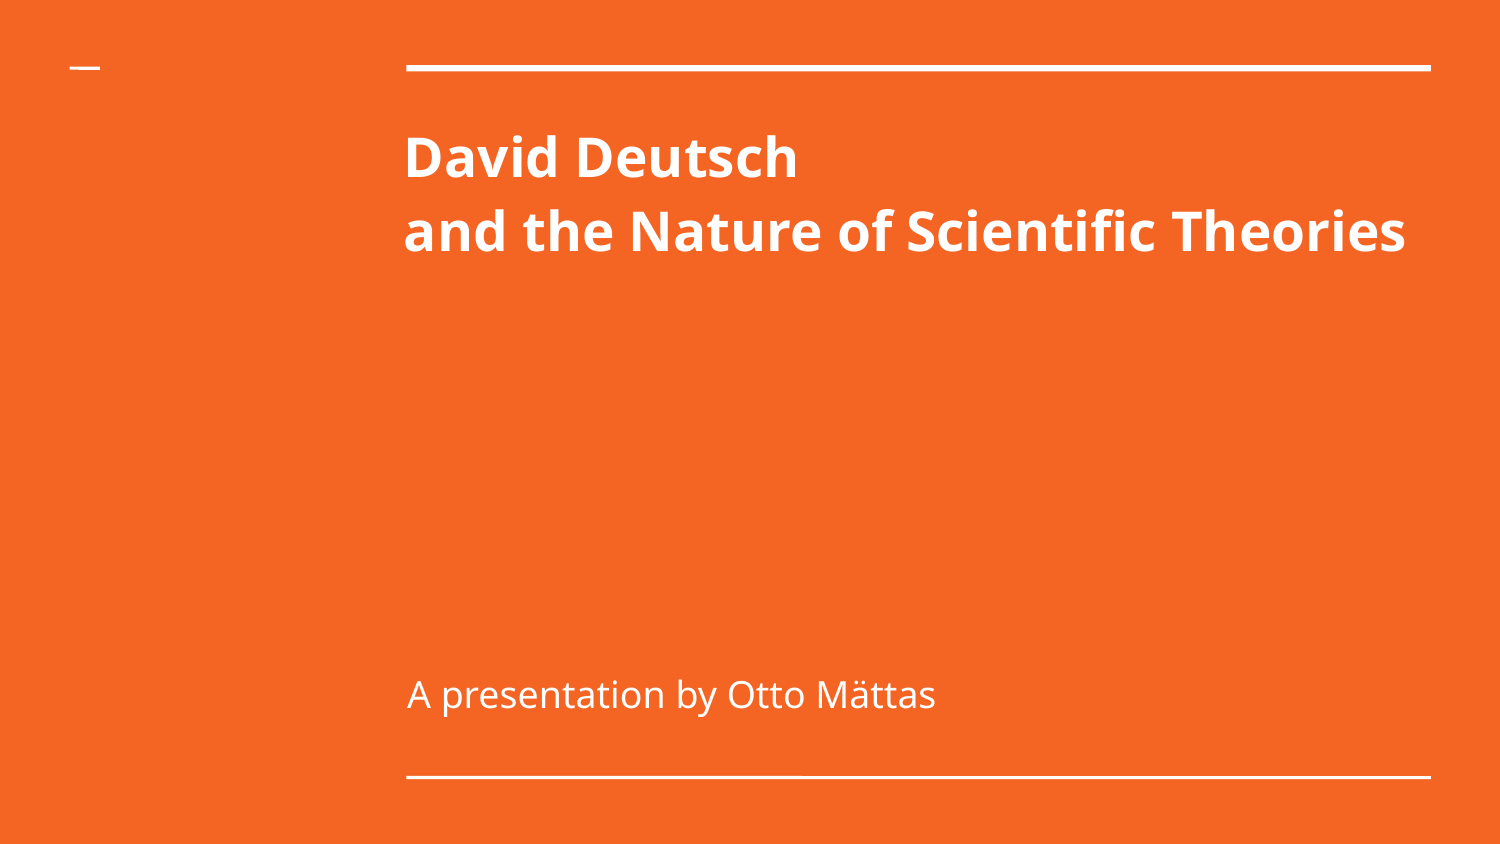

# David Deutsch and the Nature of Scientific Theories
A presentation by Otto Mättas